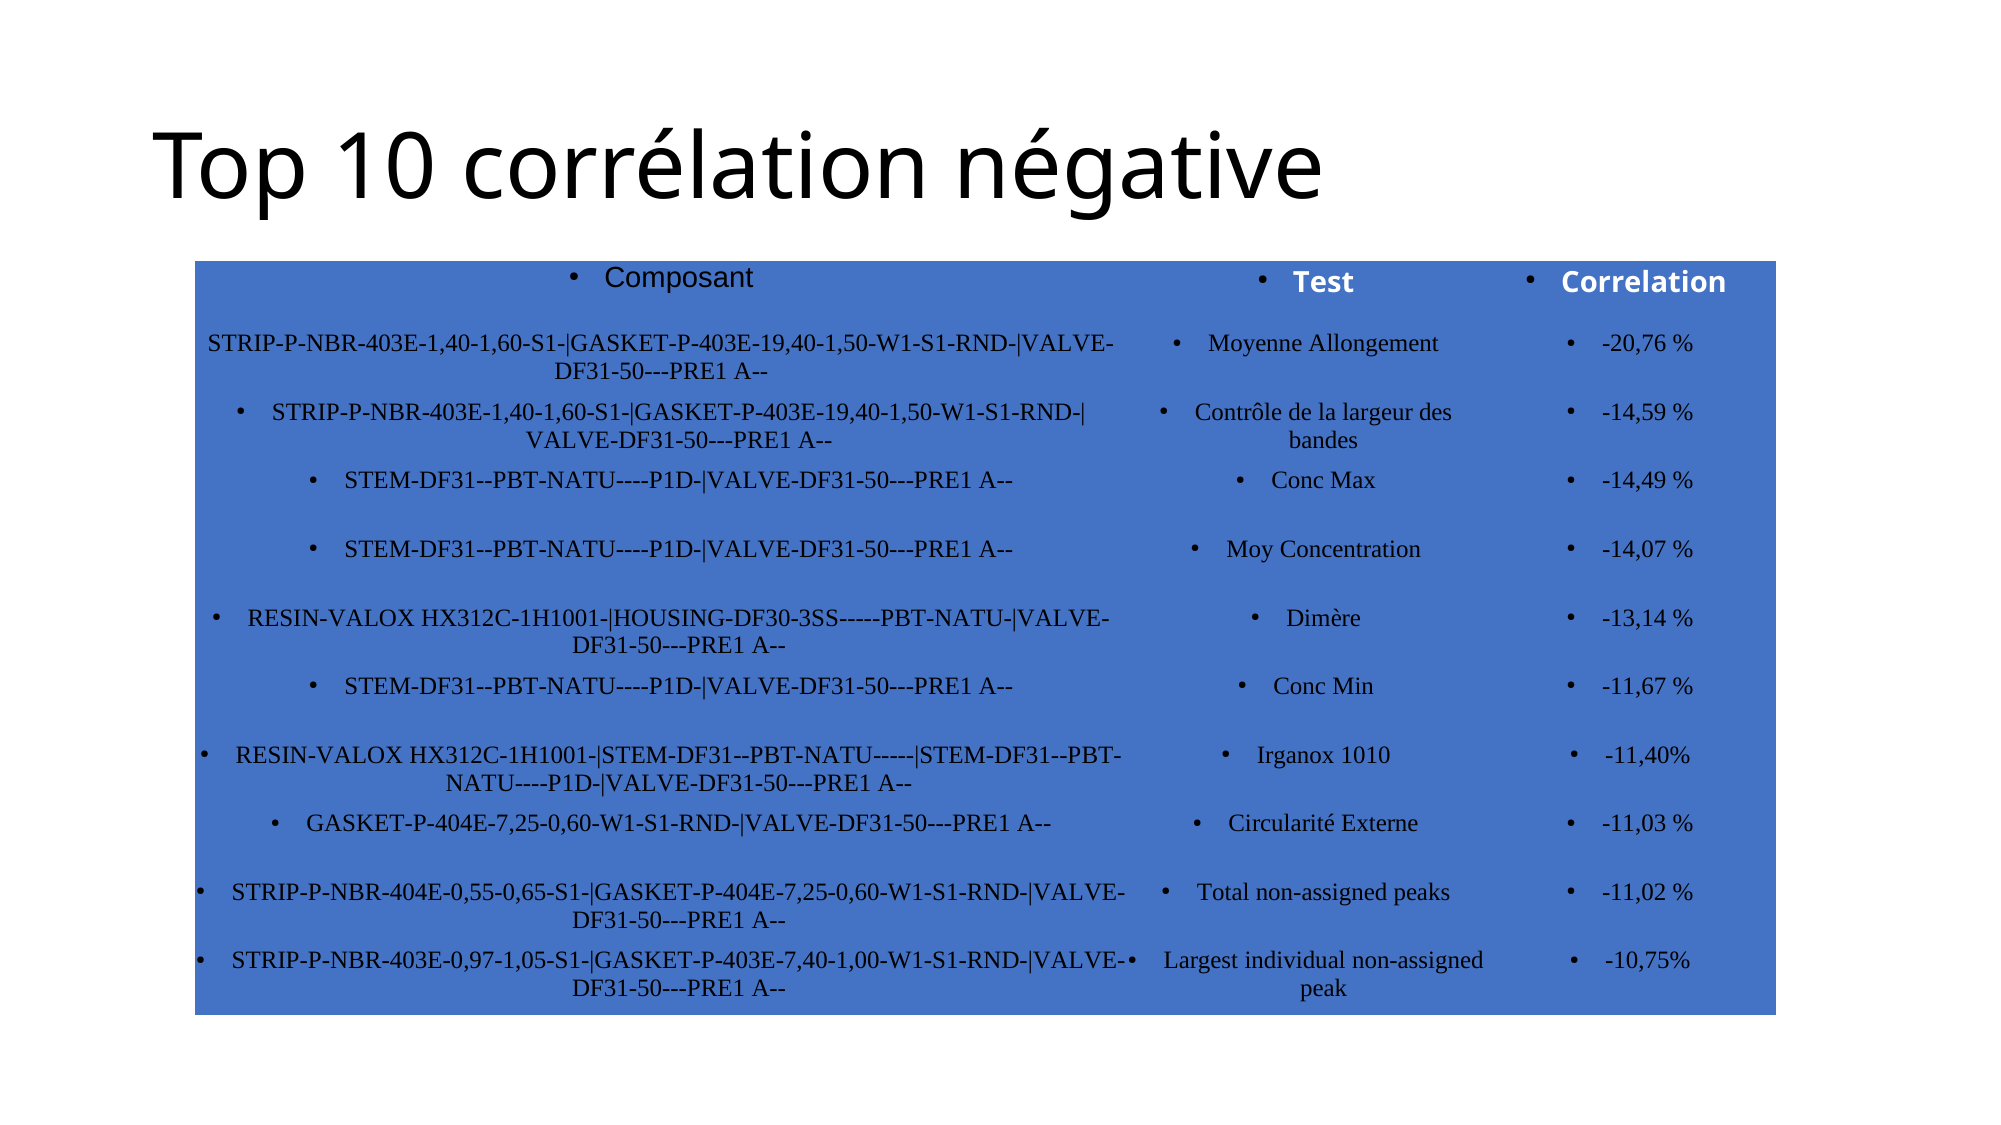

# Top 10 corrélation négative
| Composant | Test | Correlation |
| --- | --- | --- |
| STRIP-P-NBR-403E-1,40-1,60-S1-|GASKET-P-403E-19,40-1,50-W1-S1-RND-|VALVE-DF31-50---PRE1 A-- | Moyenne Allongement | -20,76 % |
| STRIP-P-NBR-403E-1,40-1,60-S1-|GASKET-P-403E-19,40-1,50-W1-S1-RND-|VALVE-DF31-50---PRE1 A-- | Contrôle de la largeur des bandes | -14,59 % |
| STEM-DF31--PBT-NATU----P1D-|VALVE-DF31-50---PRE1 A-- | Conc Max | -14,49 % |
| STEM-DF31--PBT-NATU----P1D-|VALVE-DF31-50---PRE1 A-- | Moy Concentration | -14,07 % |
| RESIN-VALOX HX312C-1H1001-|HOUSING-DF30-3SS-----PBT-NATU-|VALVE-DF31-50---PRE1 A-- | Dimère | -13,14 % |
| STEM-DF31--PBT-NATU----P1D-|VALVE-DF31-50---PRE1 A-- | Conc Min | -11,67 % |
| RESIN-VALOX HX312C-1H1001-|STEM-DF31--PBT-NATU-----|STEM-DF31--PBT-NATU----P1D-|VALVE-DF31-50---PRE1 A-- | Irganox 1010 | -11,40% |
| GASKET-P-404E-7,25-0,60-W1-S1-RND-|VALVE-DF31-50---PRE1 A-- | Circularité Externe | -11,03 % |
| STRIP-P-NBR-404E-0,55-0,65-S1-|GASKET-P-404E-7,25-0,60-W1-S1-RND-|VALVE-DF31-50---PRE1 A-- | Total non-assigned peaks | -11,02 % |
| STRIP-P-NBR-403E-0,97-1,05-S1-|GASKET-P-403E-7,40-1,00-W1-S1-RND-|VALVE-DF31-50---PRE1 A-- | Largest individual non-assigned peak | -10,75% |